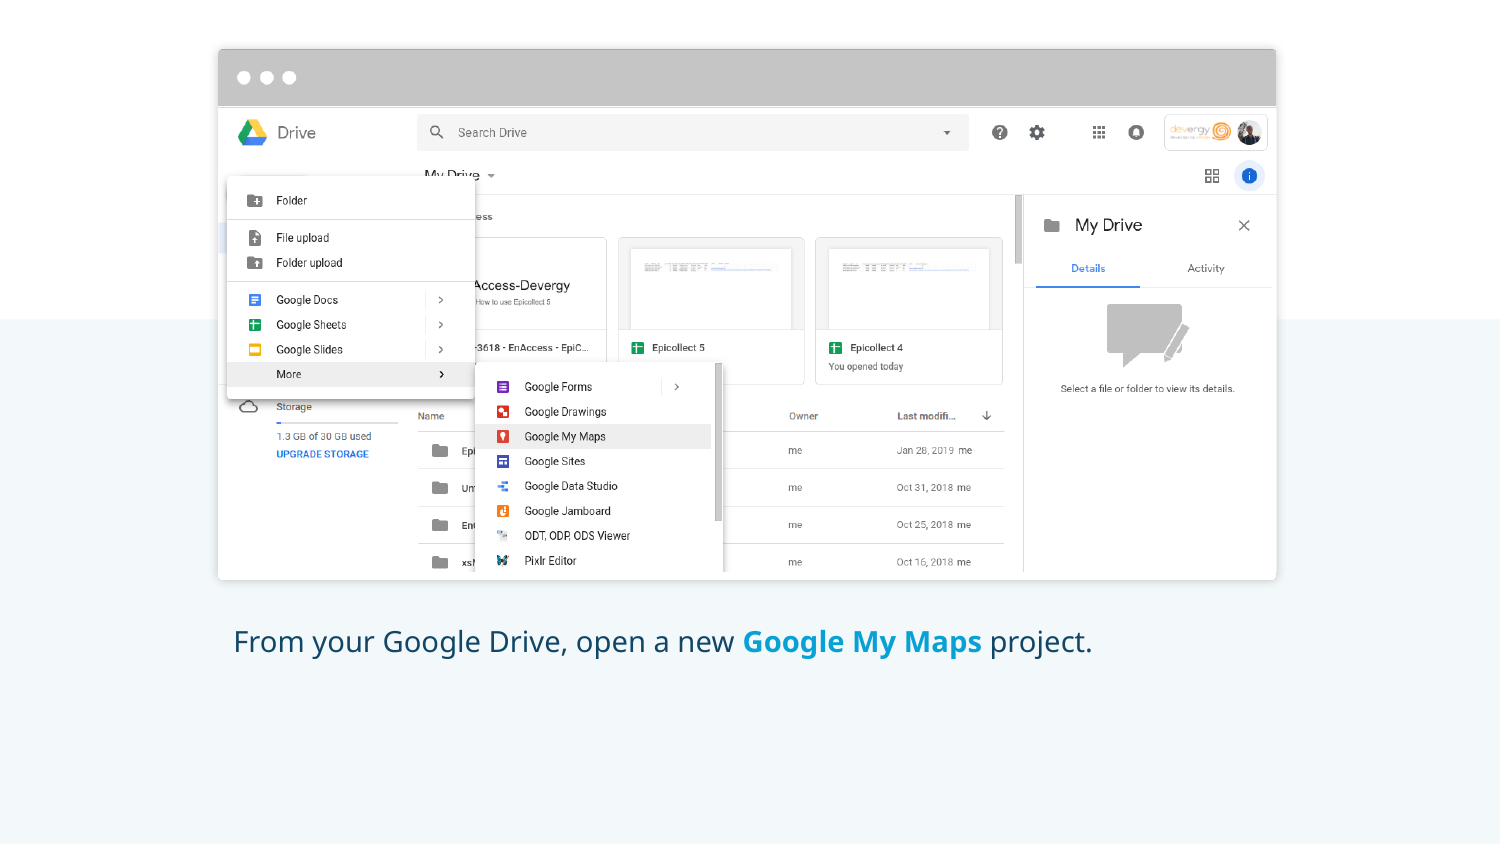

From your Google Drive, open a new Google My Maps project.